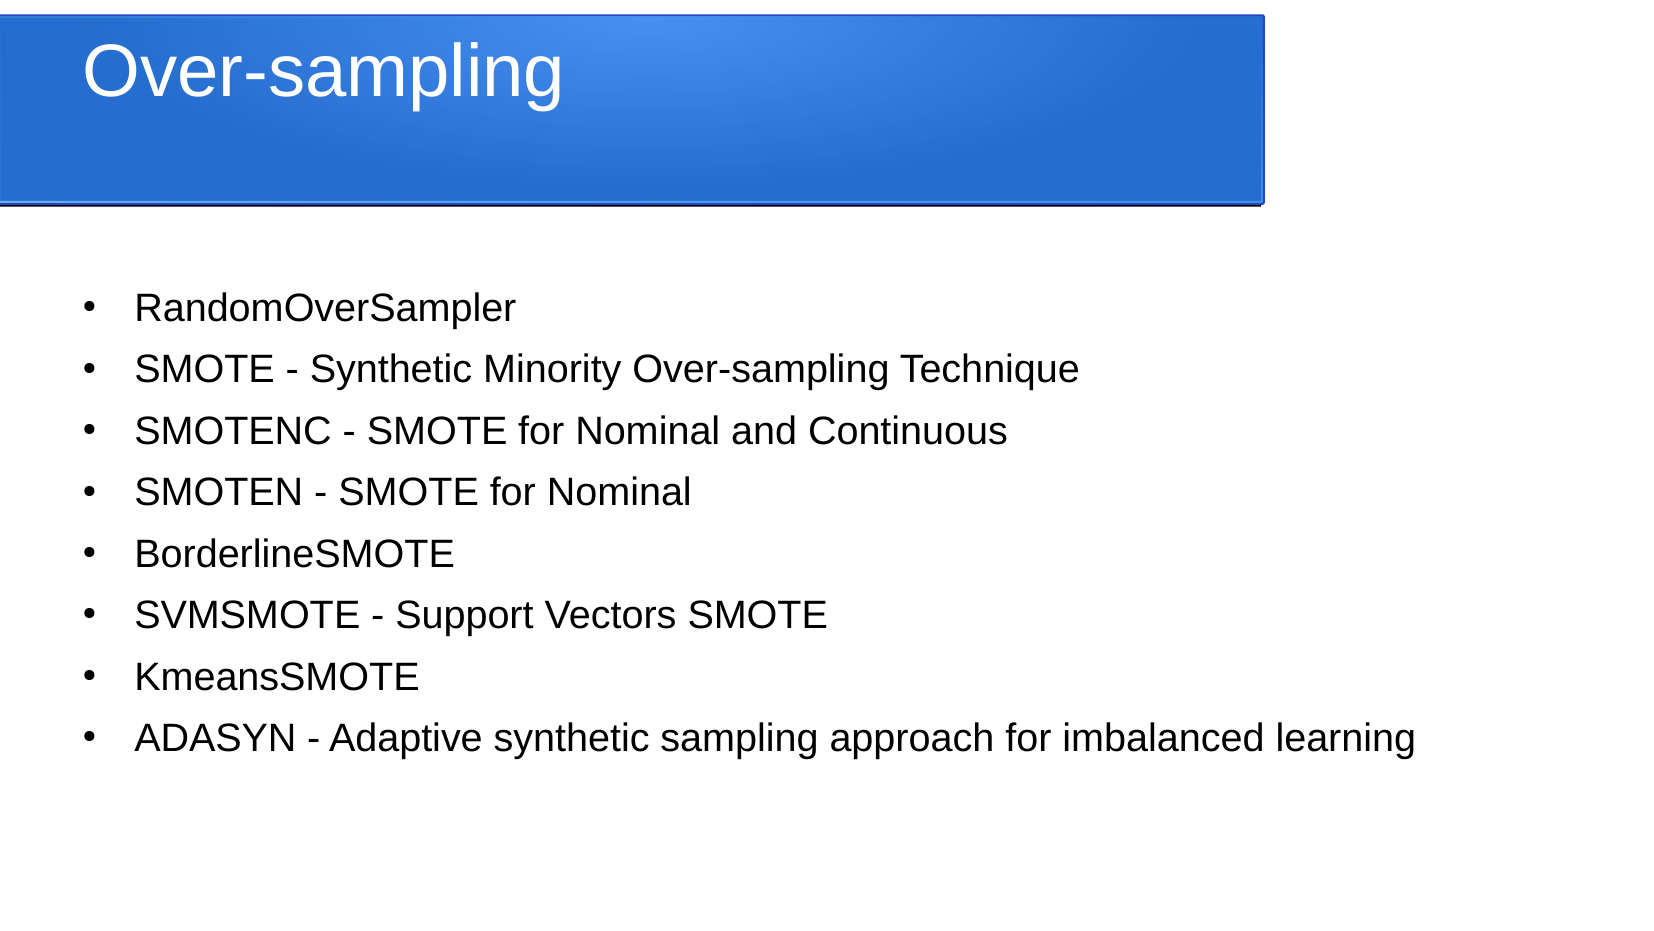

# Over-sampling
RandomOverSampler
SMOTE - Synthetic Minority Over-sampling Technique
SMOTENC - SMOTE for Nominal and Continuous
SMOTEN - SMOTE for Nominal
BorderlineSMOTE
SVMSMOTE - Support Vectors SMOTE
KmeansSMOTE
ADASYN - Adaptive synthetic sampling approach for imbalanced learning